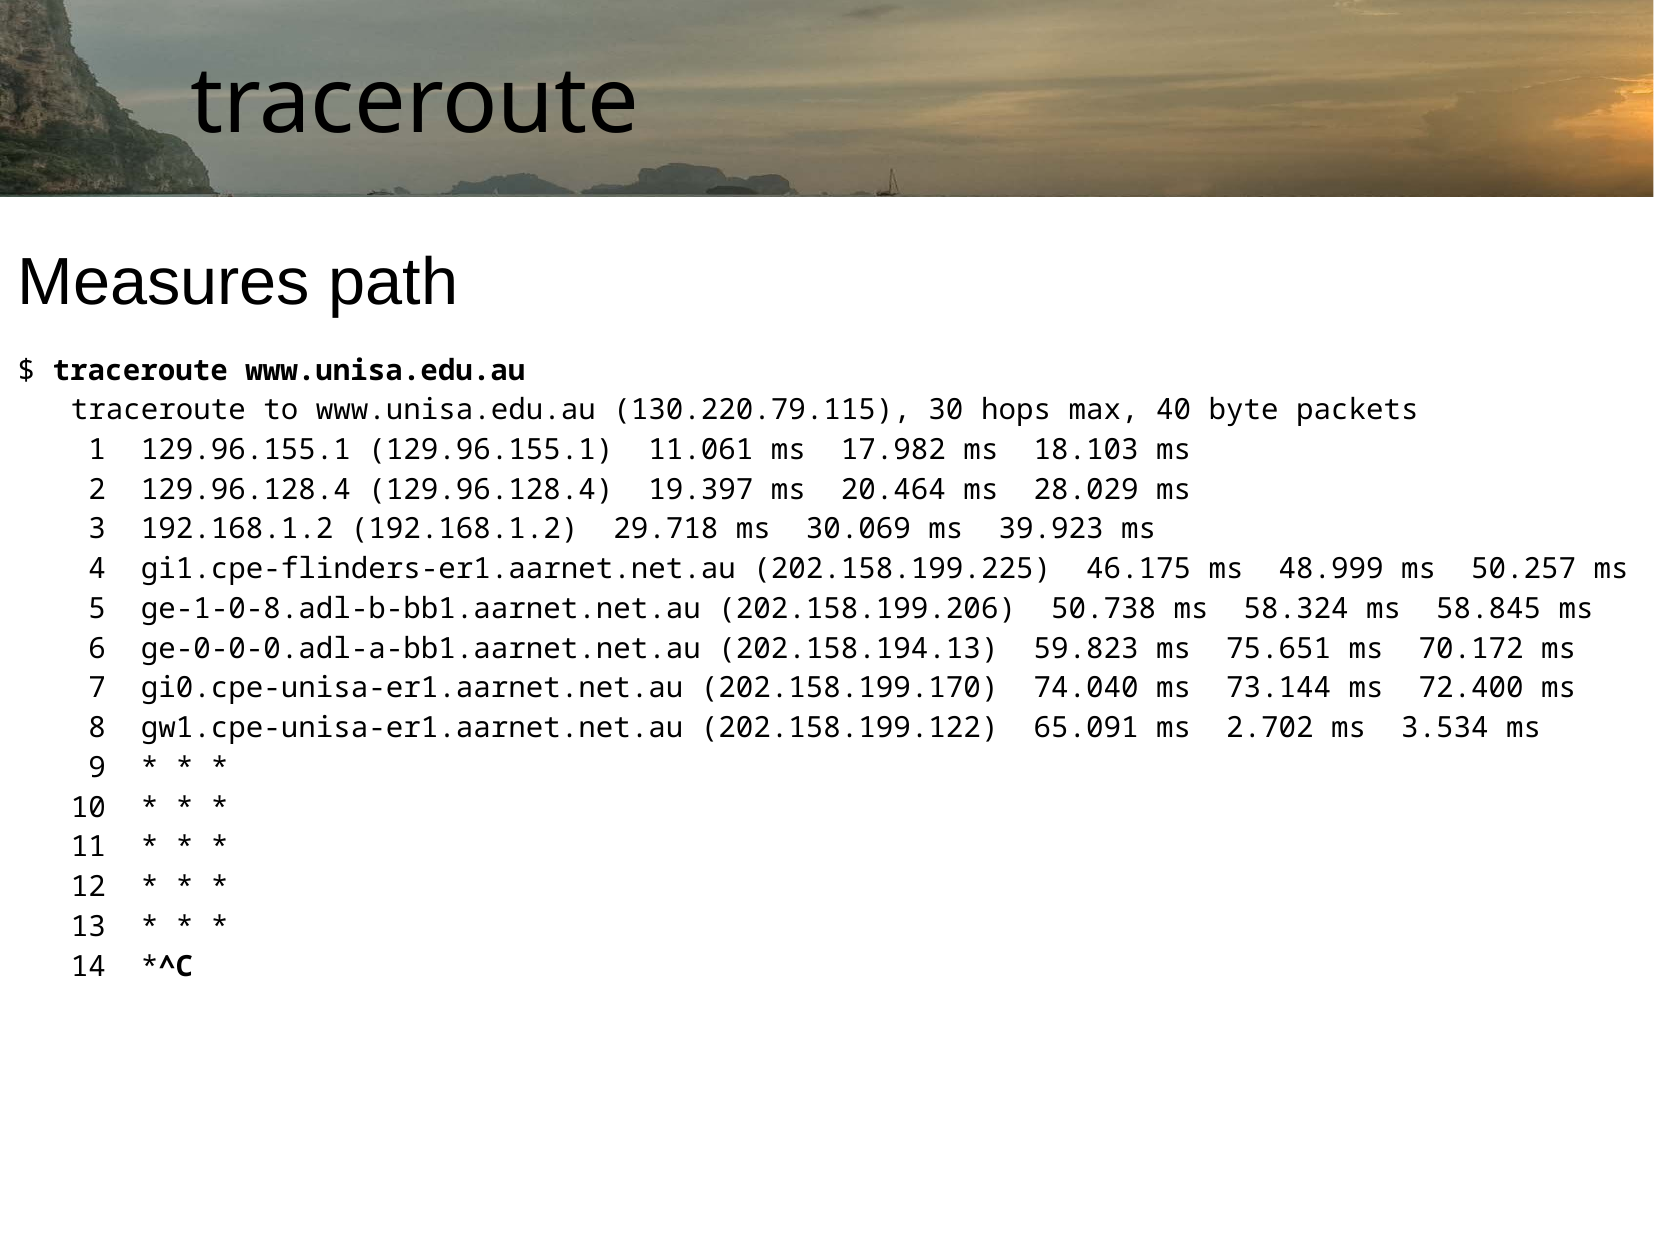

# traceroute
Measures path
$ traceroute www.unisa.edu.au
traceroute to www.unisa.edu.au (130.220.79.115), 30 hops max, 40 byte packets
 1 129.96.155.1 (129.96.155.1) 11.061 ms 17.982 ms 18.103 ms
 2 129.96.128.4 (129.96.128.4) 19.397 ms 20.464 ms 28.029 ms
 3 192.168.1.2 (192.168.1.2) 29.718 ms 30.069 ms 39.923 ms
 4 gi1.cpe-flinders-er1.aarnet.net.au (202.158.199.225) 46.175 ms 48.999 ms 50.257 ms
 5 ge-1-0-8.adl-b-bb1.aarnet.net.au (202.158.199.206) 50.738 ms 58.324 ms 58.845 ms
 6 ge-0-0-0.adl-a-bb1.aarnet.net.au (202.158.194.13) 59.823 ms 75.651 ms 70.172 ms
 7 gi0.cpe-unisa-er1.aarnet.net.au (202.158.199.170) 74.040 ms 73.144 ms 72.400 ms
 8 gw1.cpe-unisa-er1.aarnet.net.au (202.158.199.122) 65.091 ms 2.702 ms 3.534 ms
 9 * * *
10 * * *
11 * * *
12 * * *
13 * * *
14 *^C